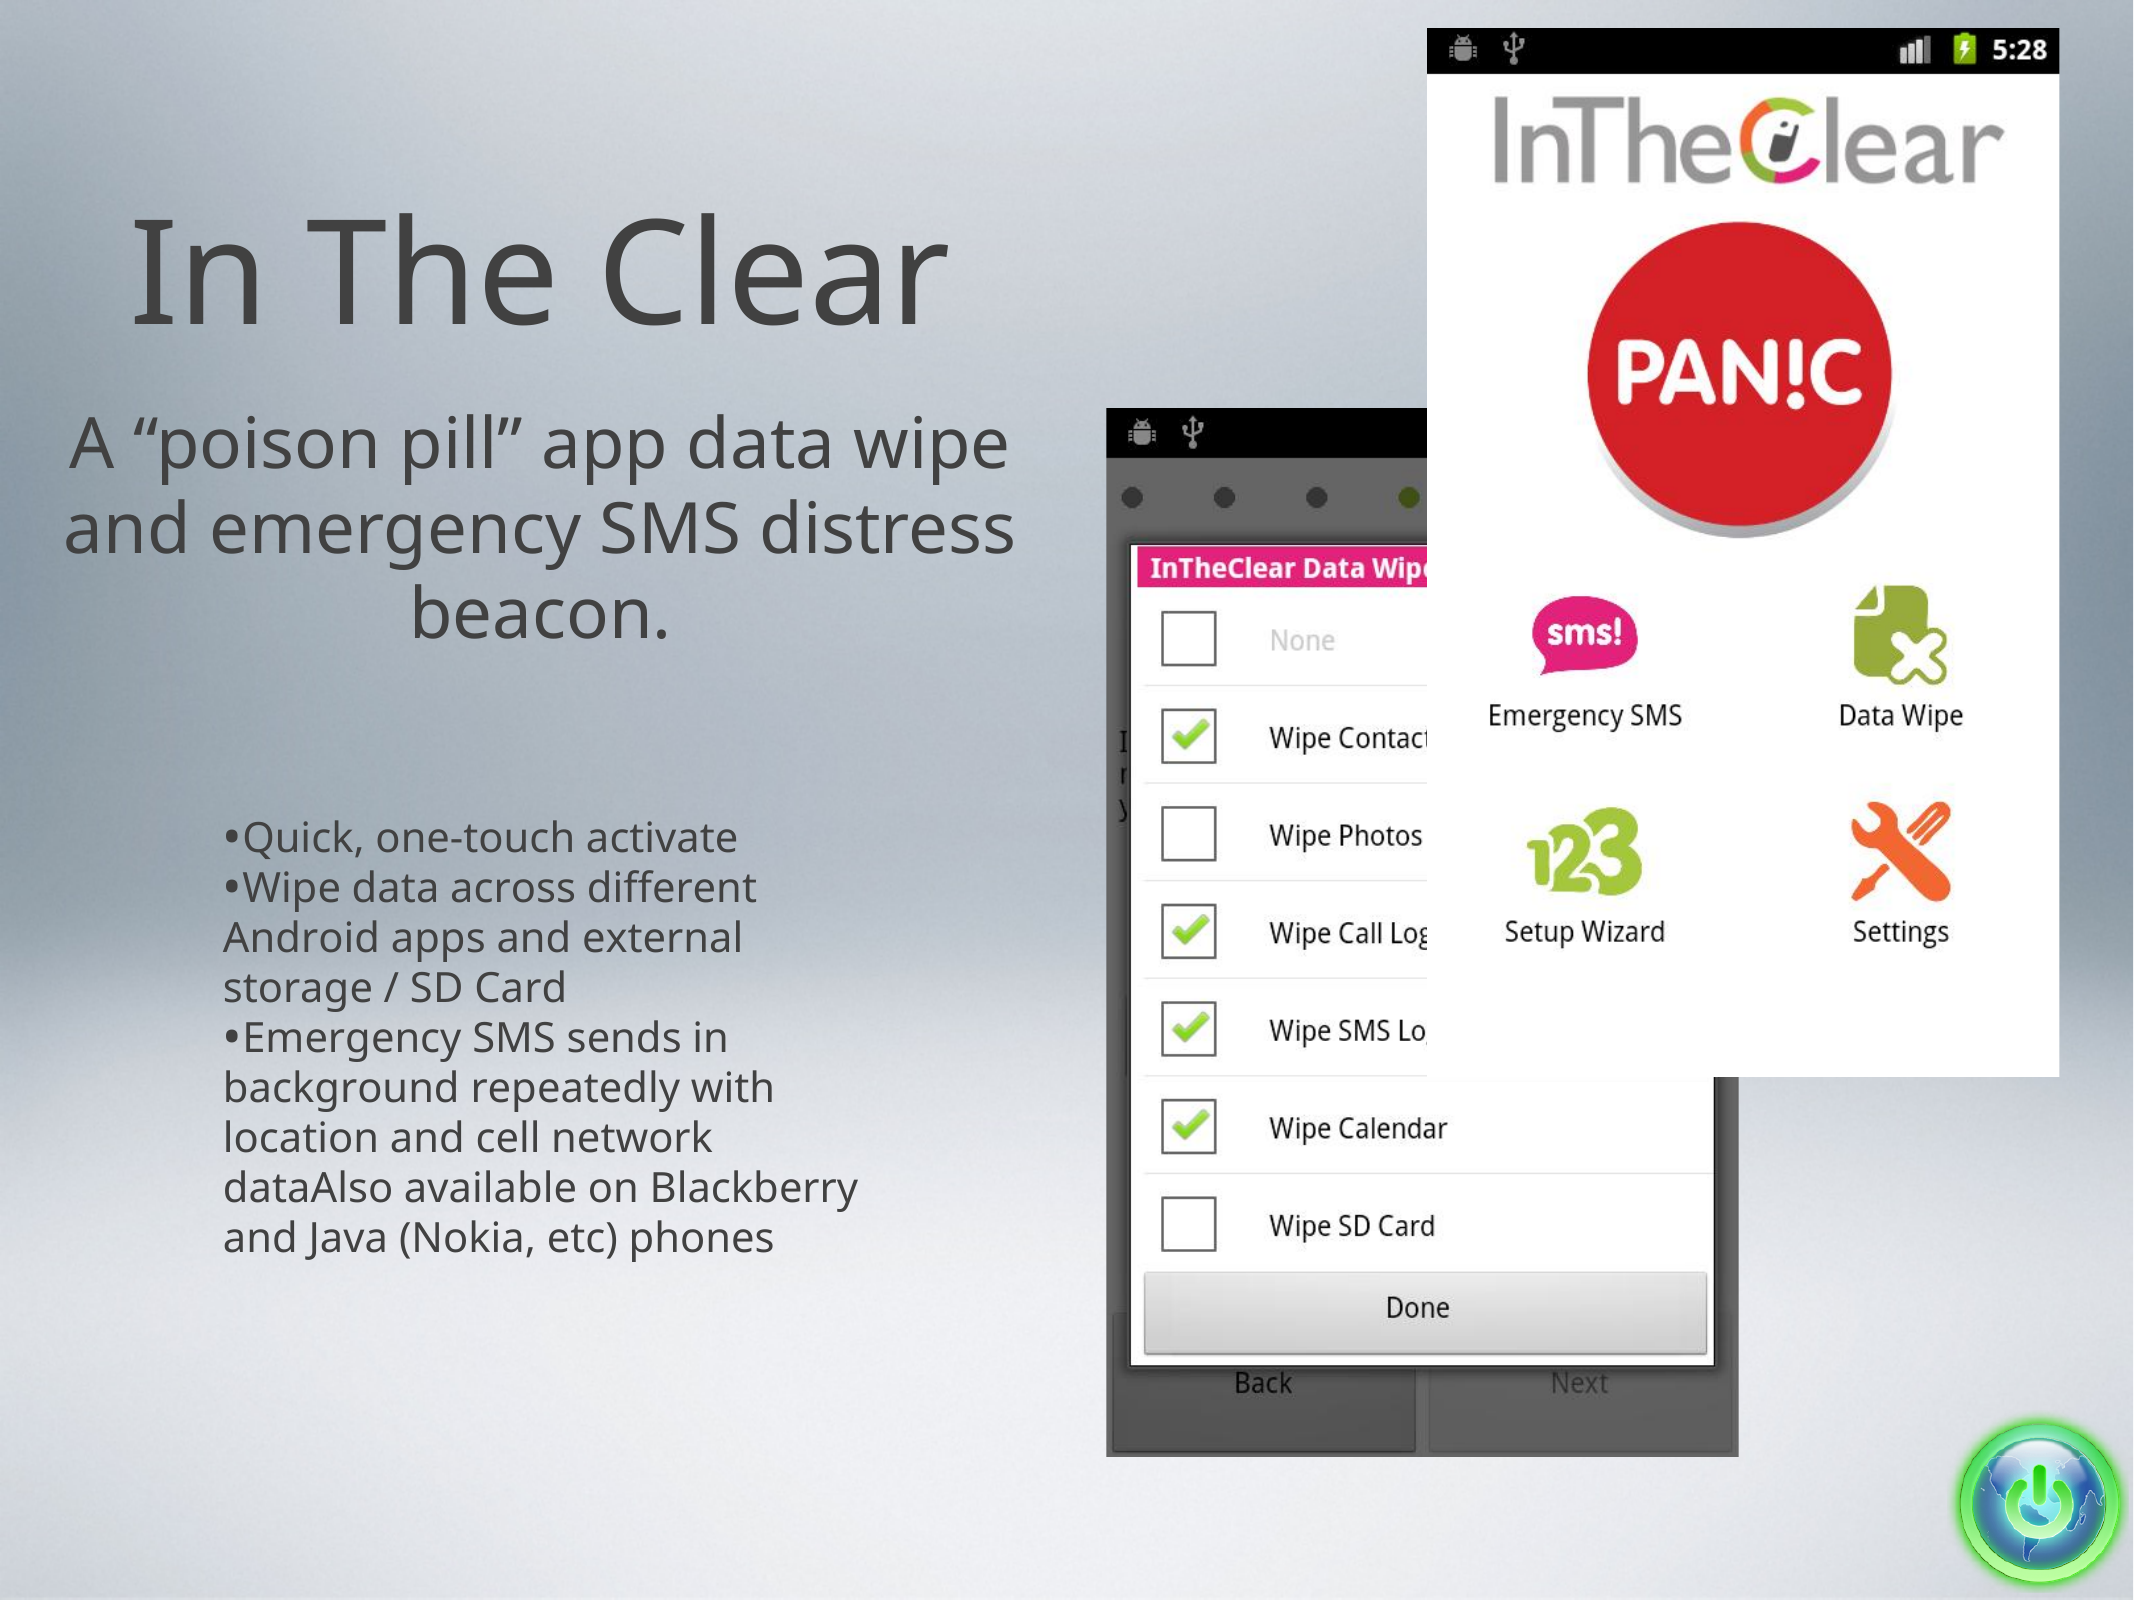

# In The Clear
A “poison pill” app data wipe and emergency SMS distress beacon.
Quick, one-touch activate
Wipe data across different Android apps and external storage / SD Card
Emergency SMS sends in background repeatedly with location and cell network dataAlso available on Blackberry and Java (Nokia, etc) phones